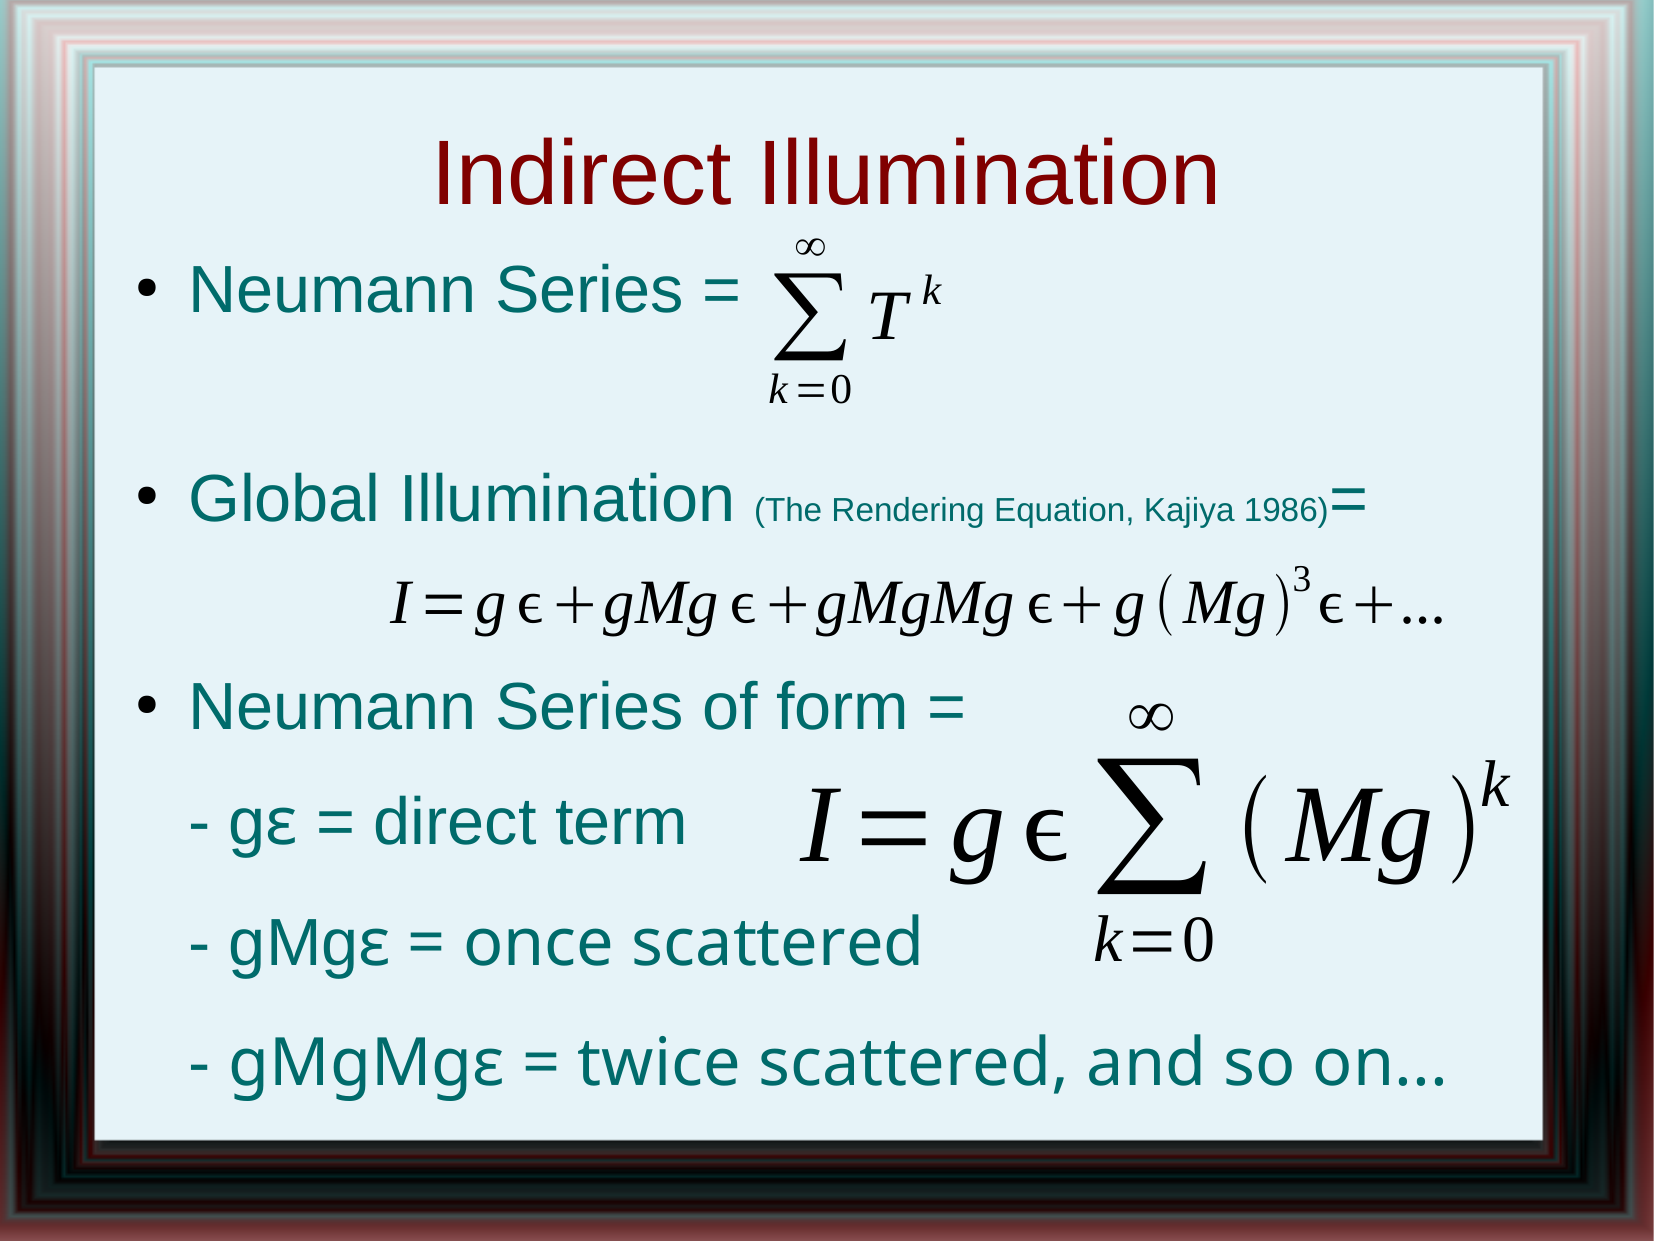

# Indirect Illumination
Neumann Series =
Global Illumination (The Rendering Equation, Kajiya 1986)=
Neumann Series of form =
- gε = direct term
- gMgε = once scattered
- gMgMgε = twice scattered, and so on...